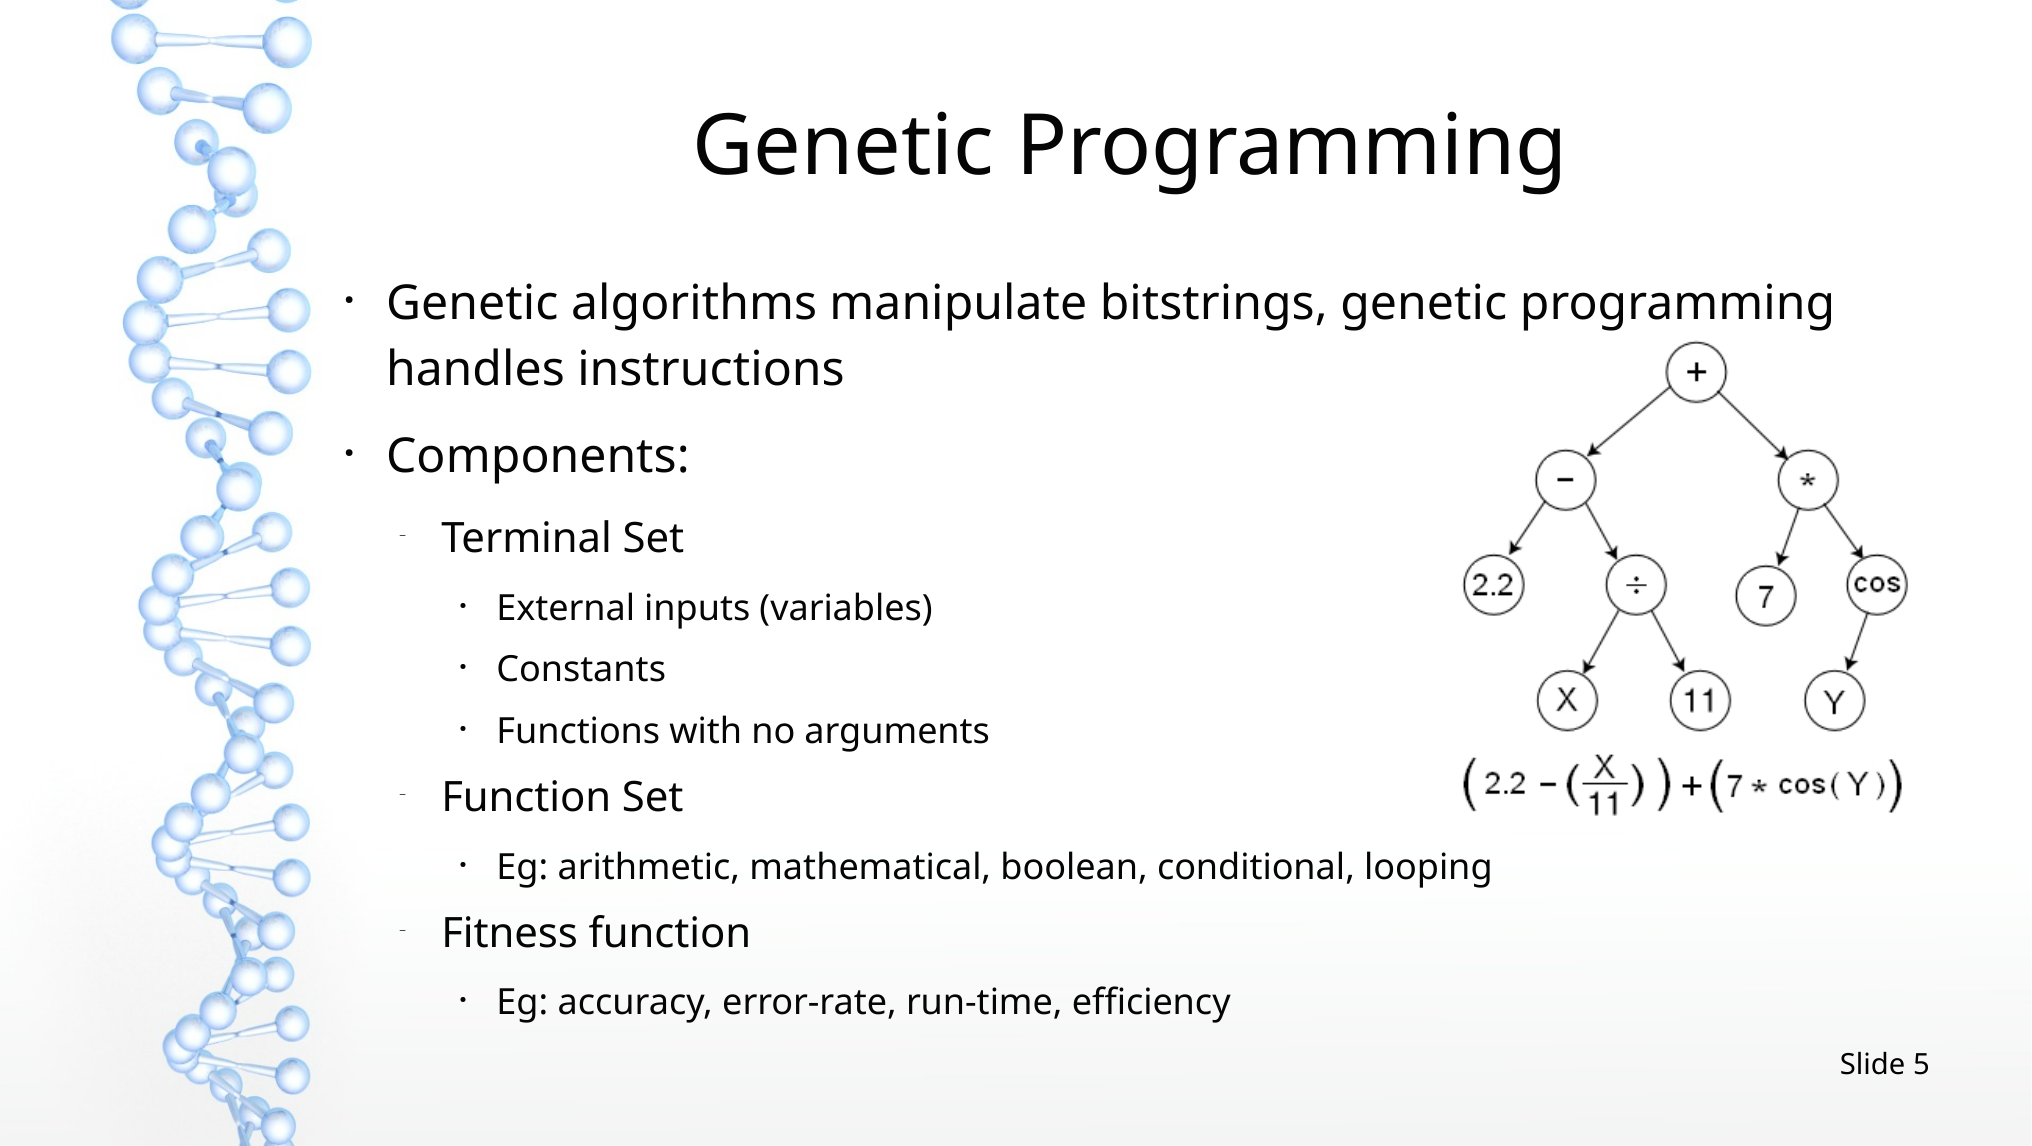

# Genetic Programming
Genetic algorithms manipulate bitstrings, genetic programming handles instructions
Components:
Terminal Set
External inputs (variables)
Constants
Functions with no arguments
Function Set
Eg: arithmetic, mathematical, boolean, conditional, looping
Fitness function
Eg: accuracy, error-rate, run-time, efficiency
5